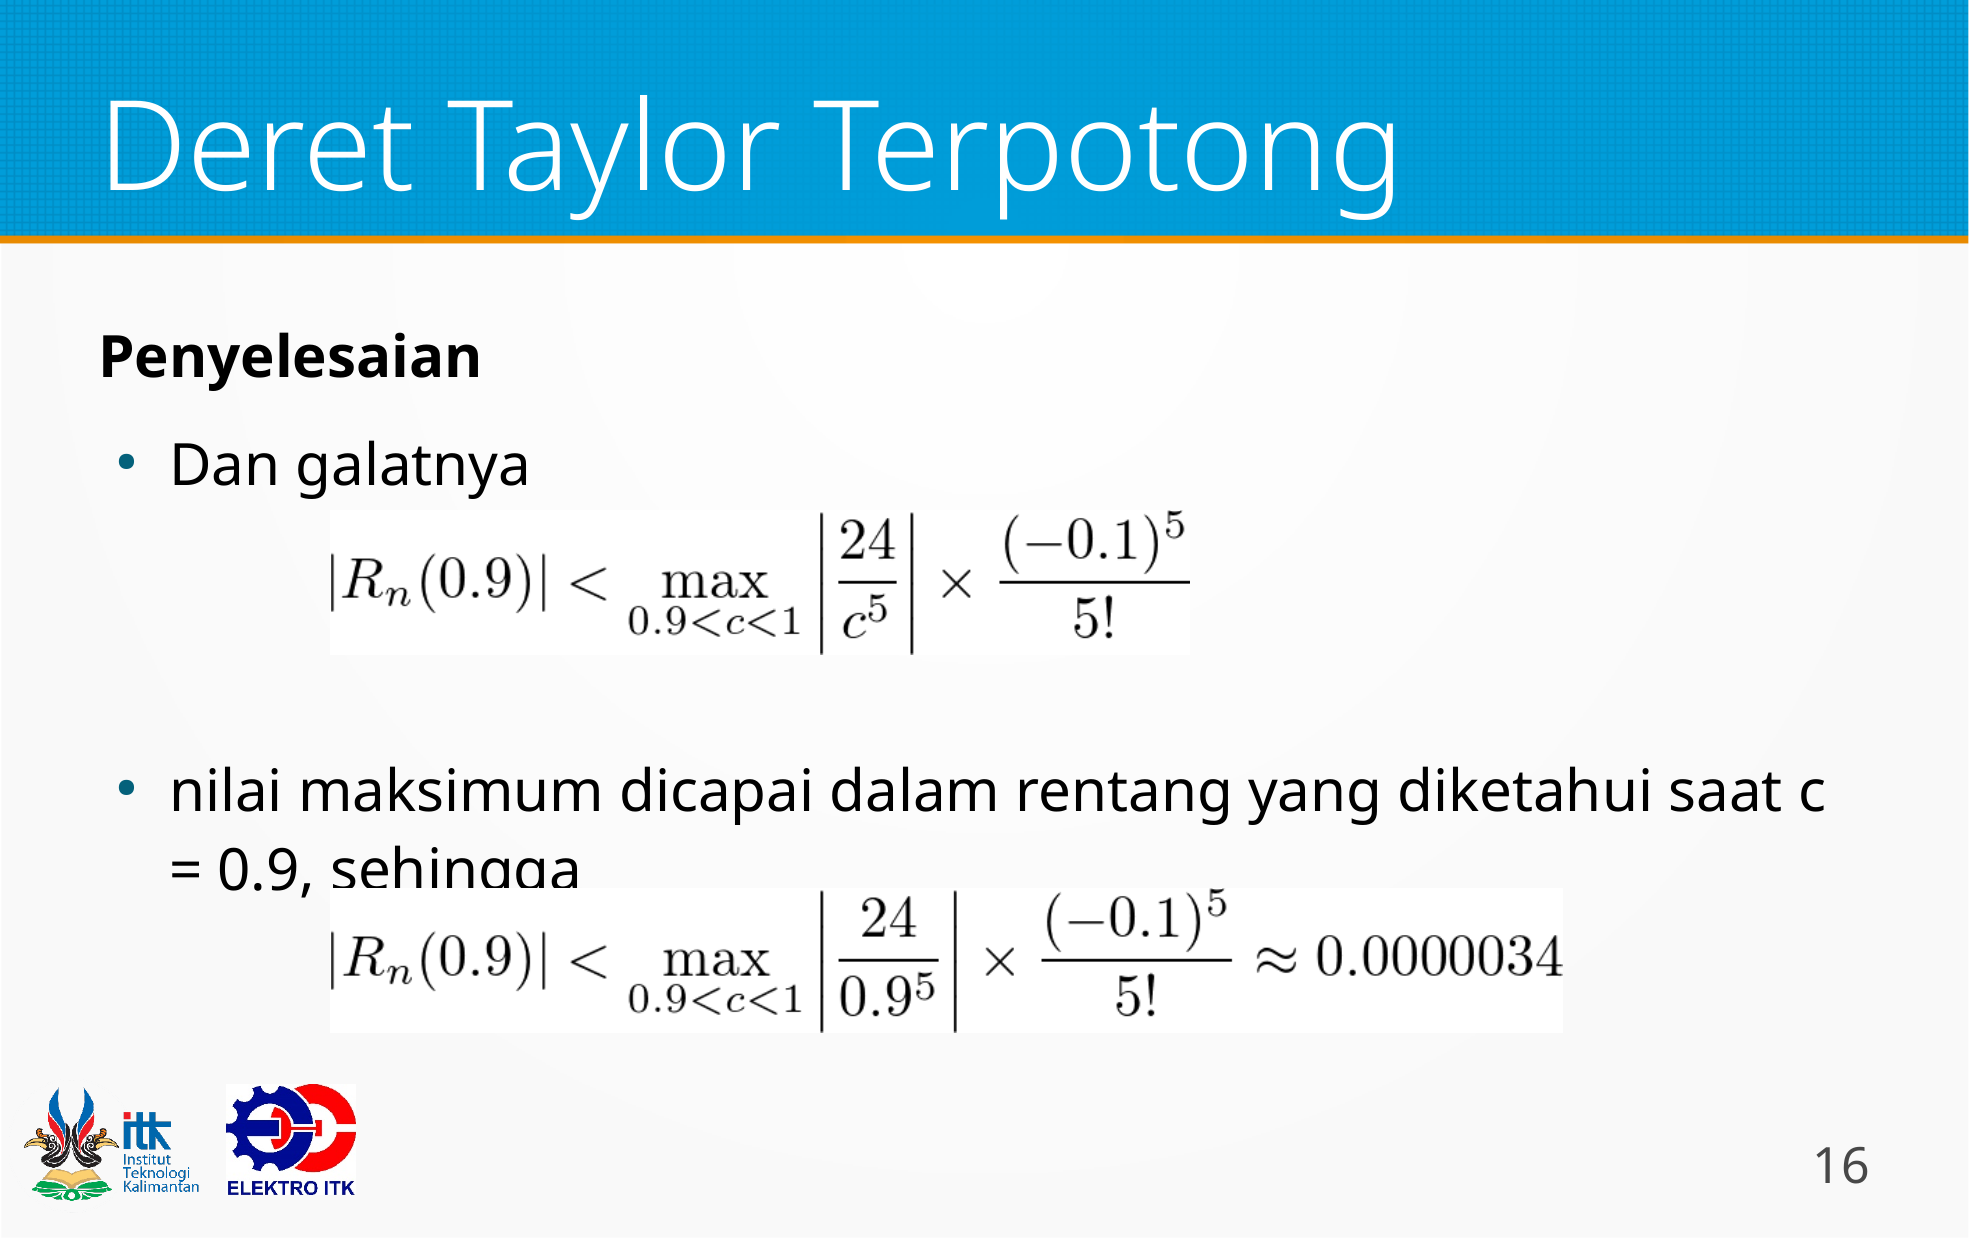

# Deret Taylor Terpotong
Penyelesaian
Dan galatnya
nilai maksimum dicapai dalam rentang yang diketahui saat c = 0.9, sehingga
16